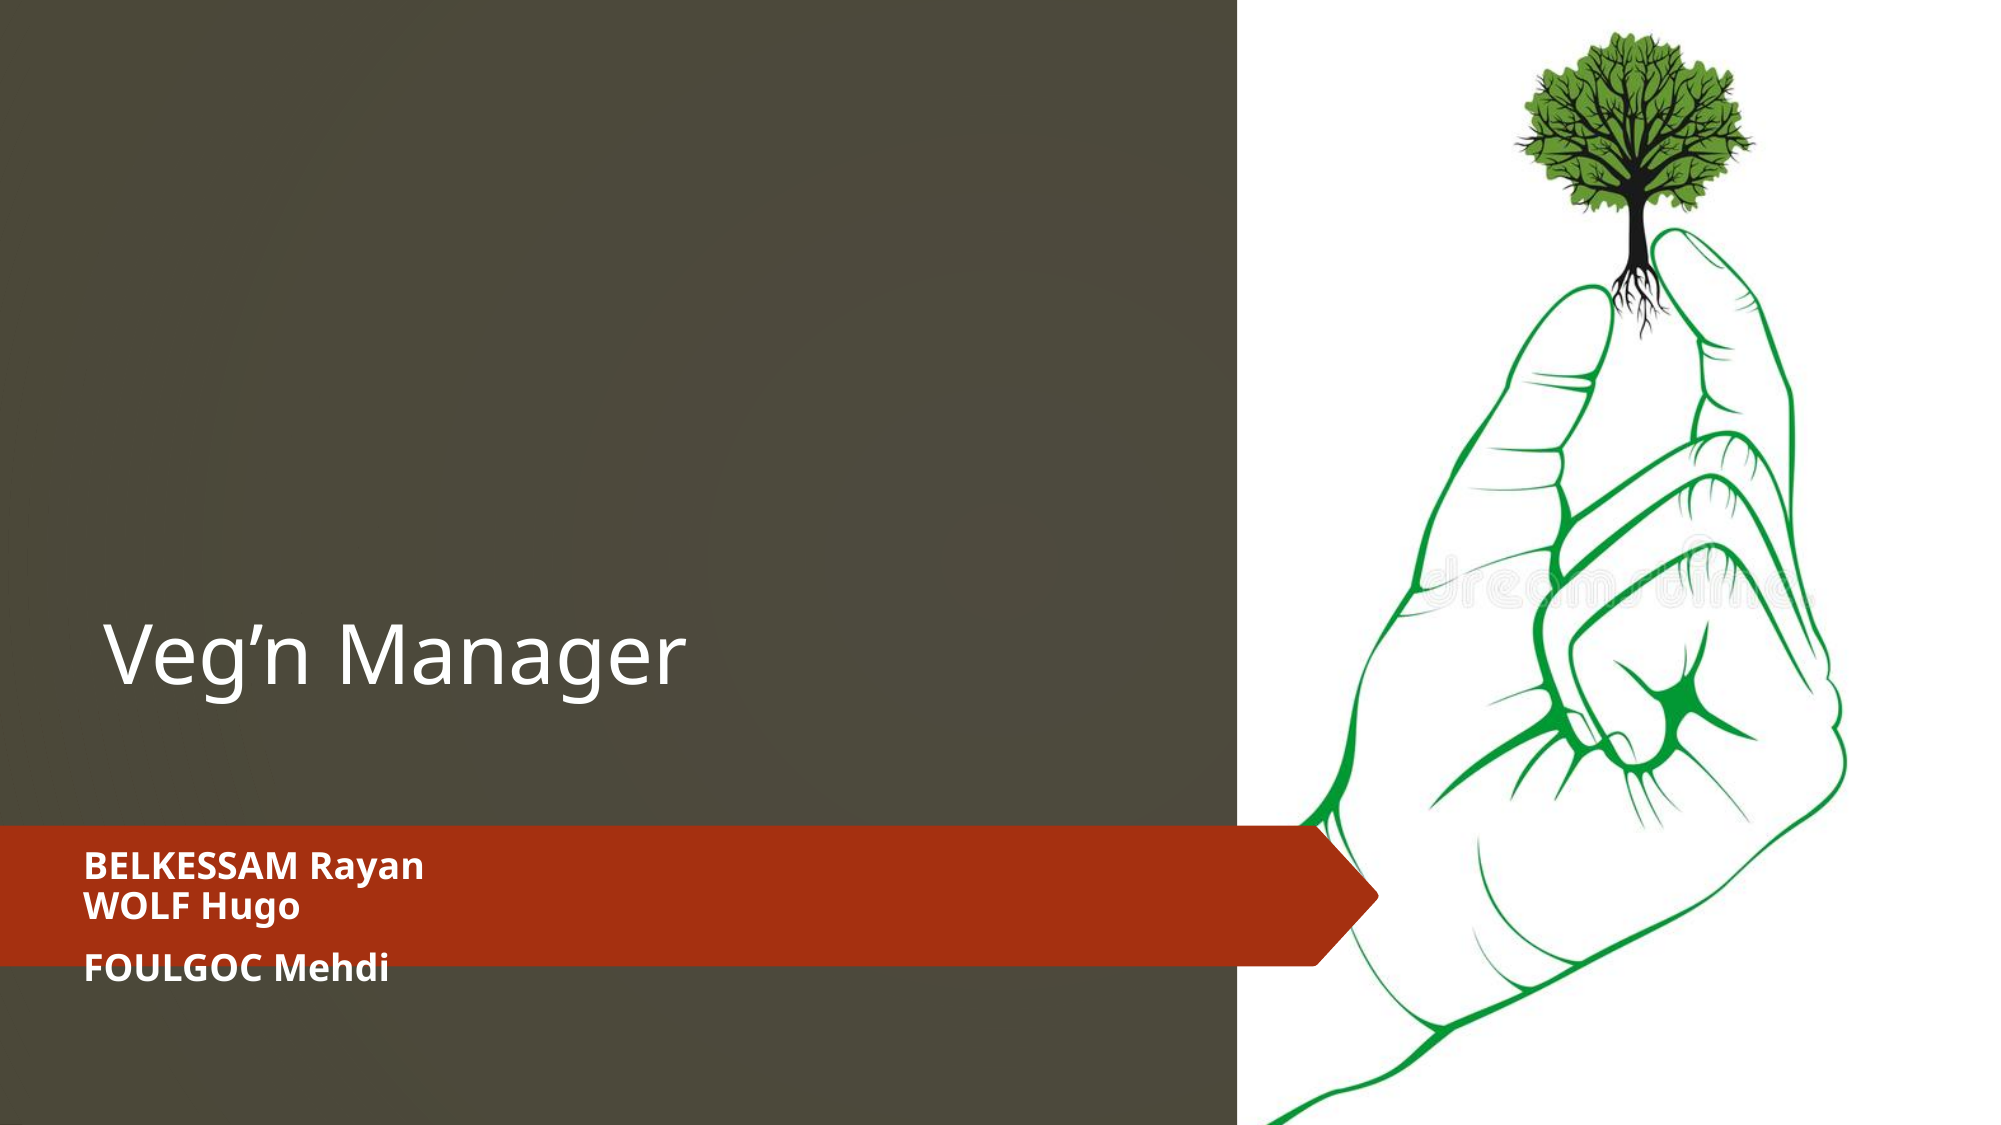

# Veg’n Manager
BELKESSAM Rayan
WOLF Hugo
FOULGOC Mehdi